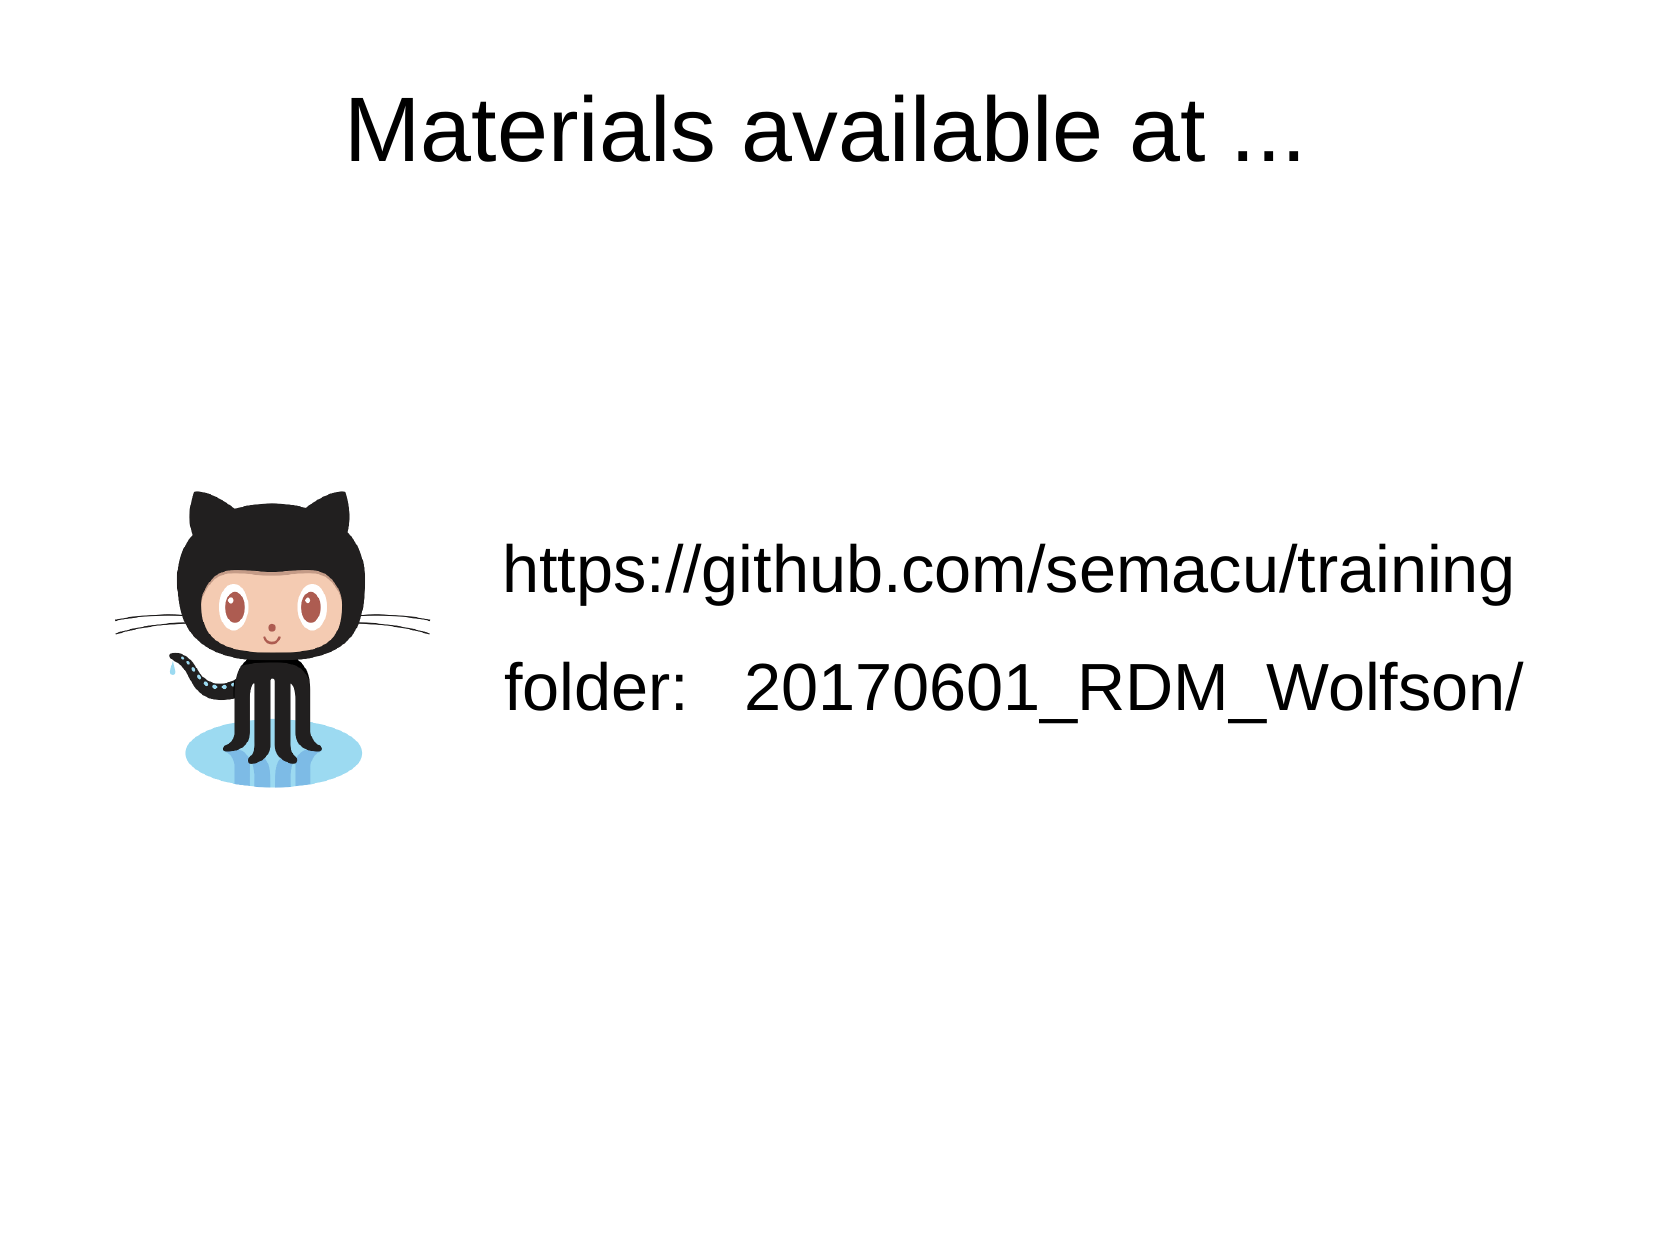

# Materials available at ...
https://github.com/semacu/training
folder: 20170601_RDM_Wolfson/